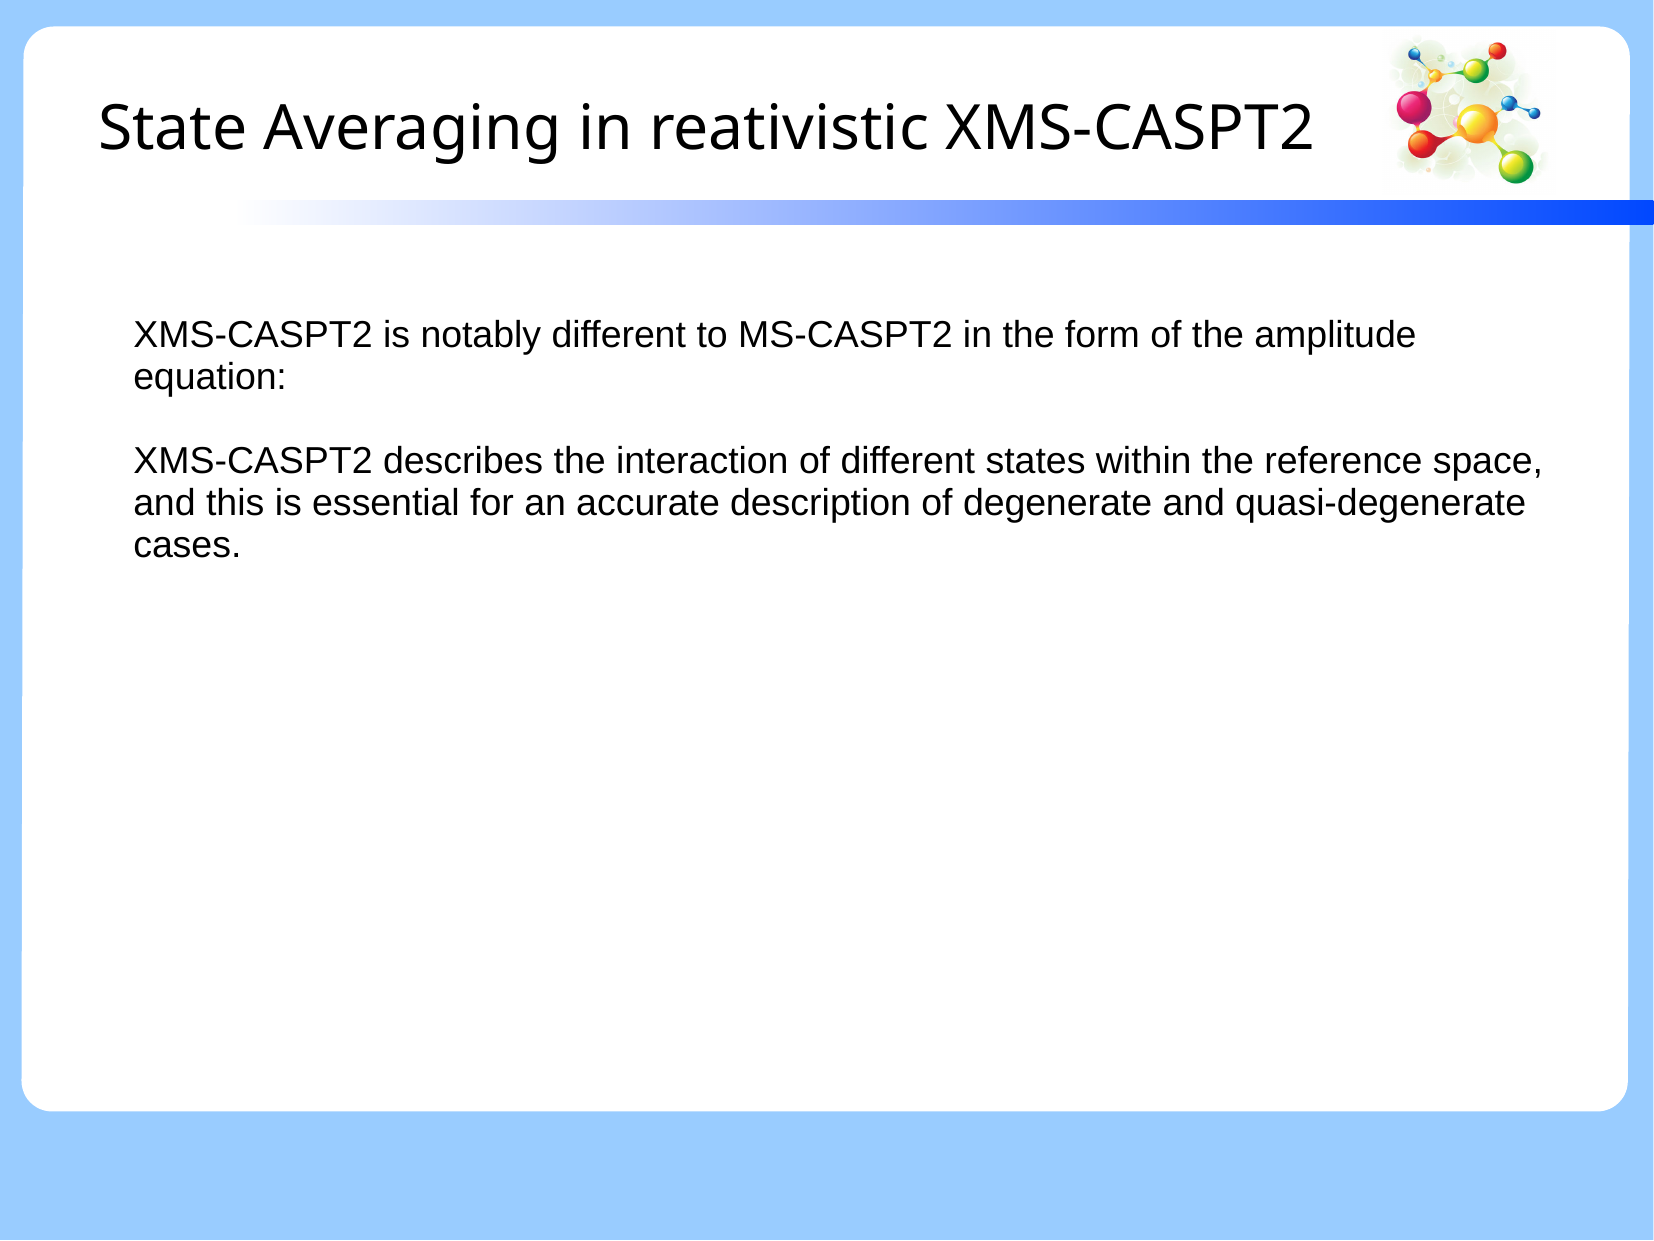

# State Averaging in reativistic XMS-CASPT2
XMS-CASPT2 is notably different to MS-CASPT2 in the form of the amplitude equation:
XMS-CASPT2 describes the interaction of different states within the reference space, and this is essential for an accurate description of degenerate and quasi-degenerate cases.